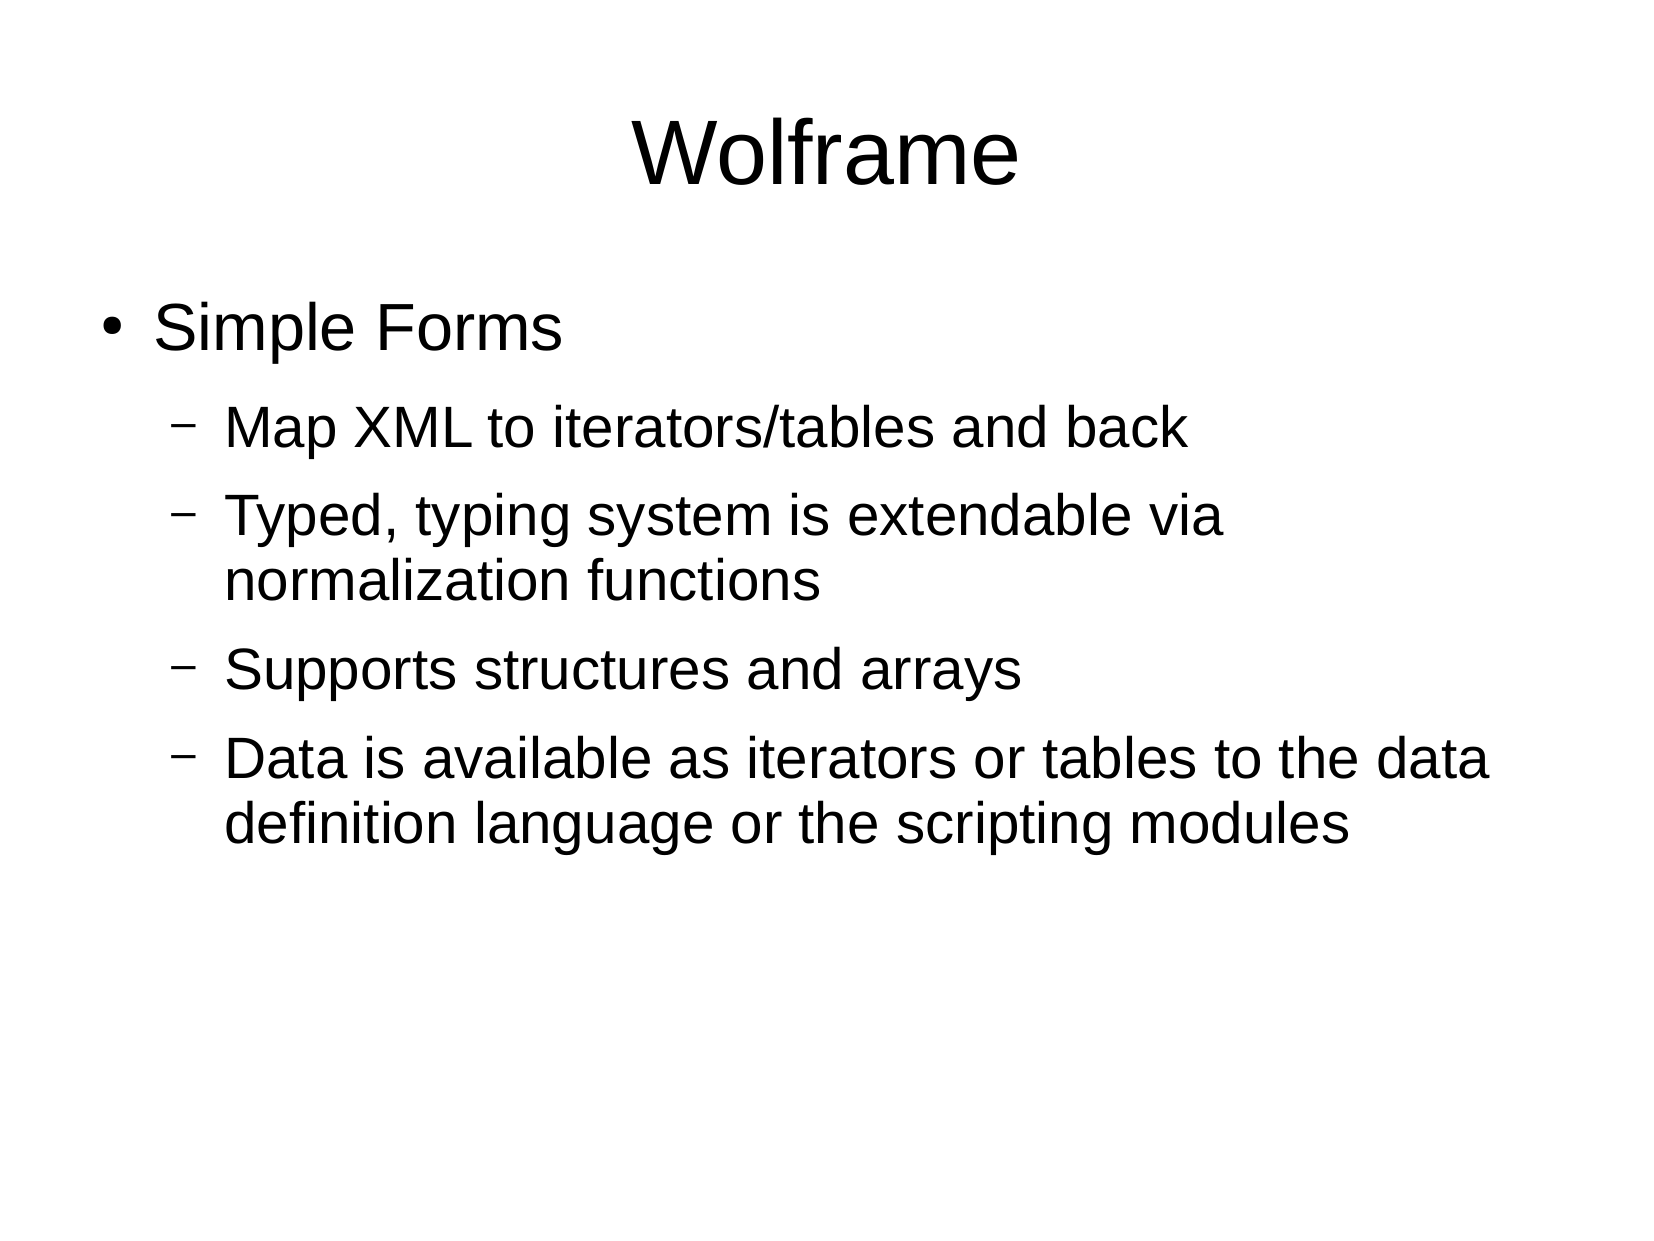

# Wolframe
Simple Forms
Map XML to iterators/tables and back
Typed, typing system is extendable via normalization functions
Supports structures and arrays
Data is available as iterators or tables to the data definition language or the scripting modules